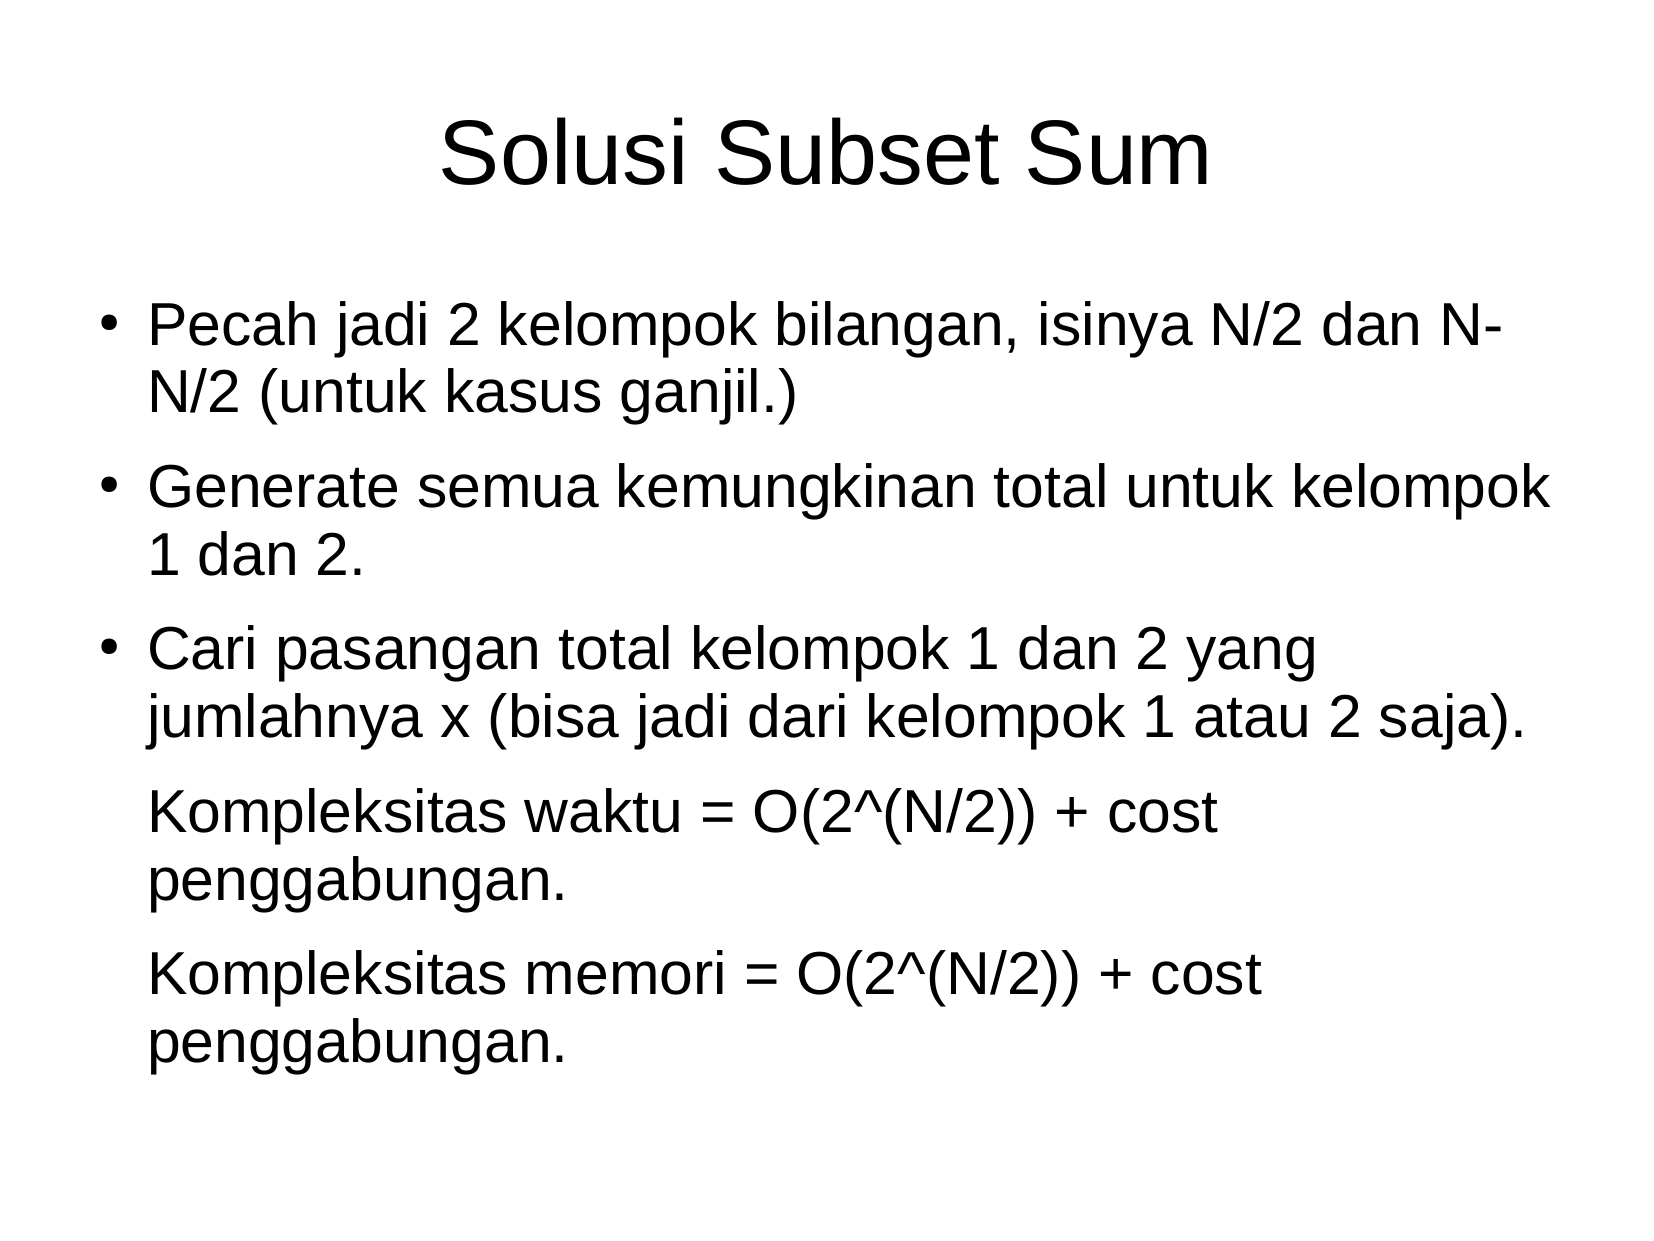

# Solusi Subset Sum
Pecah jadi 2 kelompok bilangan, isinya N/2 dan N-N/2 (untuk kasus ganjil.)
Generate semua kemungkinan total untuk kelompok 1 dan 2.
Cari pasangan total kelompok 1 dan 2 yang jumlahnya x (bisa jadi dari kelompok 1 atau 2 saja).
Kompleksitas waktu = O(2^(N/2)) + cost penggabungan.
Kompleksitas memori = O(2^(N/2)) + cost penggabungan.